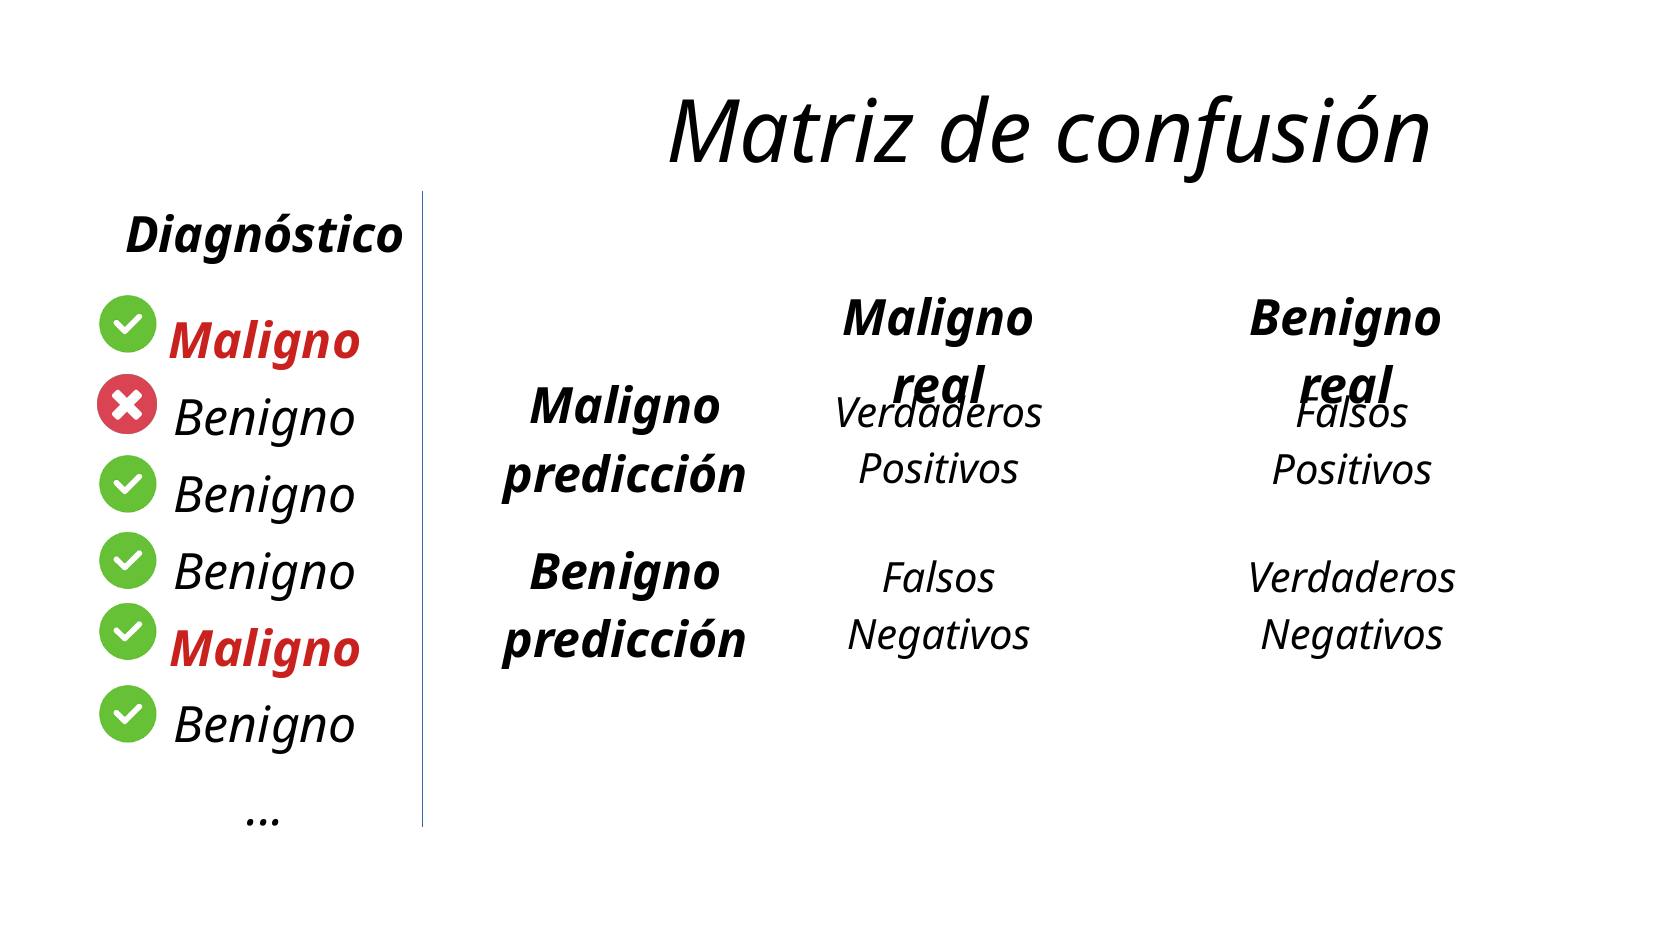

Matriz de confusión
Diagnóstico
Maligno real
Benigno real
Maligno
Maligno predicción
Benigno
Verdaderos Positivos
Falsos Positivos
Benigno
Benigno
Benigno predicción
Falsos Negativos
Verdaderos Negativos
Maligno
Benigno
...